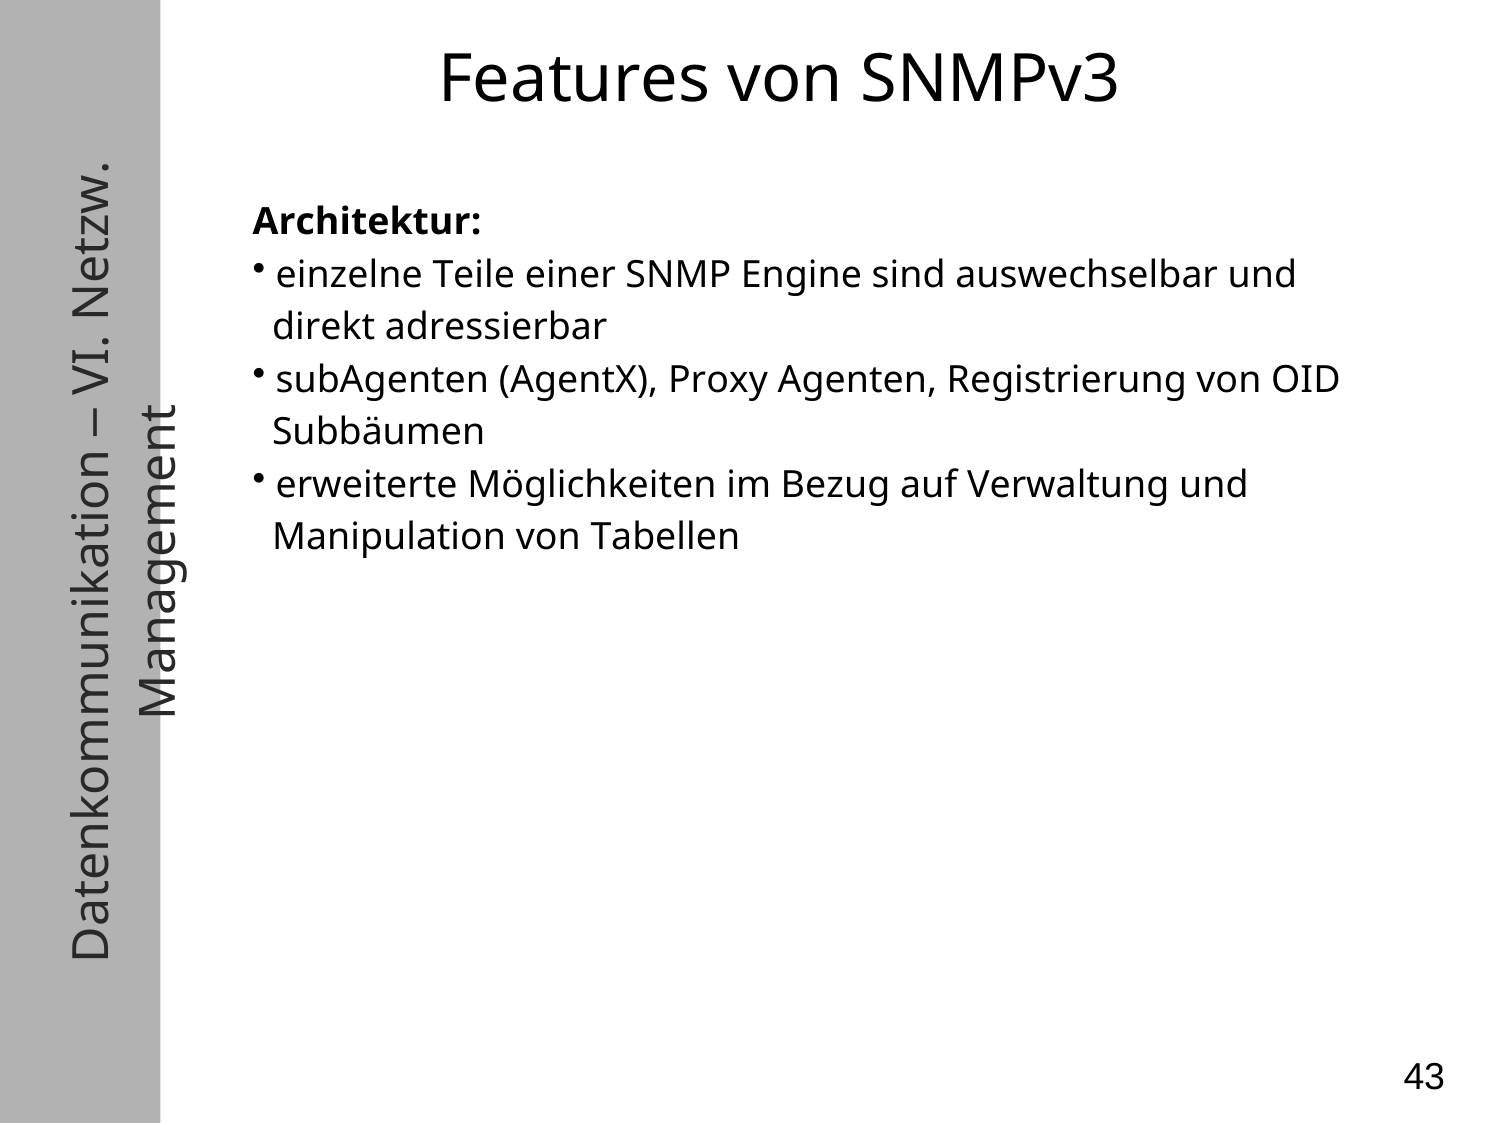

Features von SNMPv3
Architektur:
 einzelne Teile einer SNMP Engine sind auswechselbar und
 direkt adressierbar
 subAgenten (AgentX), Proxy Agenten, Registrierung von OID
 Subbäumen
 erweiterte Möglichkeiten im Bezug auf Verwaltung und
 Manipulation von Tabellen
Datenkommunikation – VI. Netzw. Management